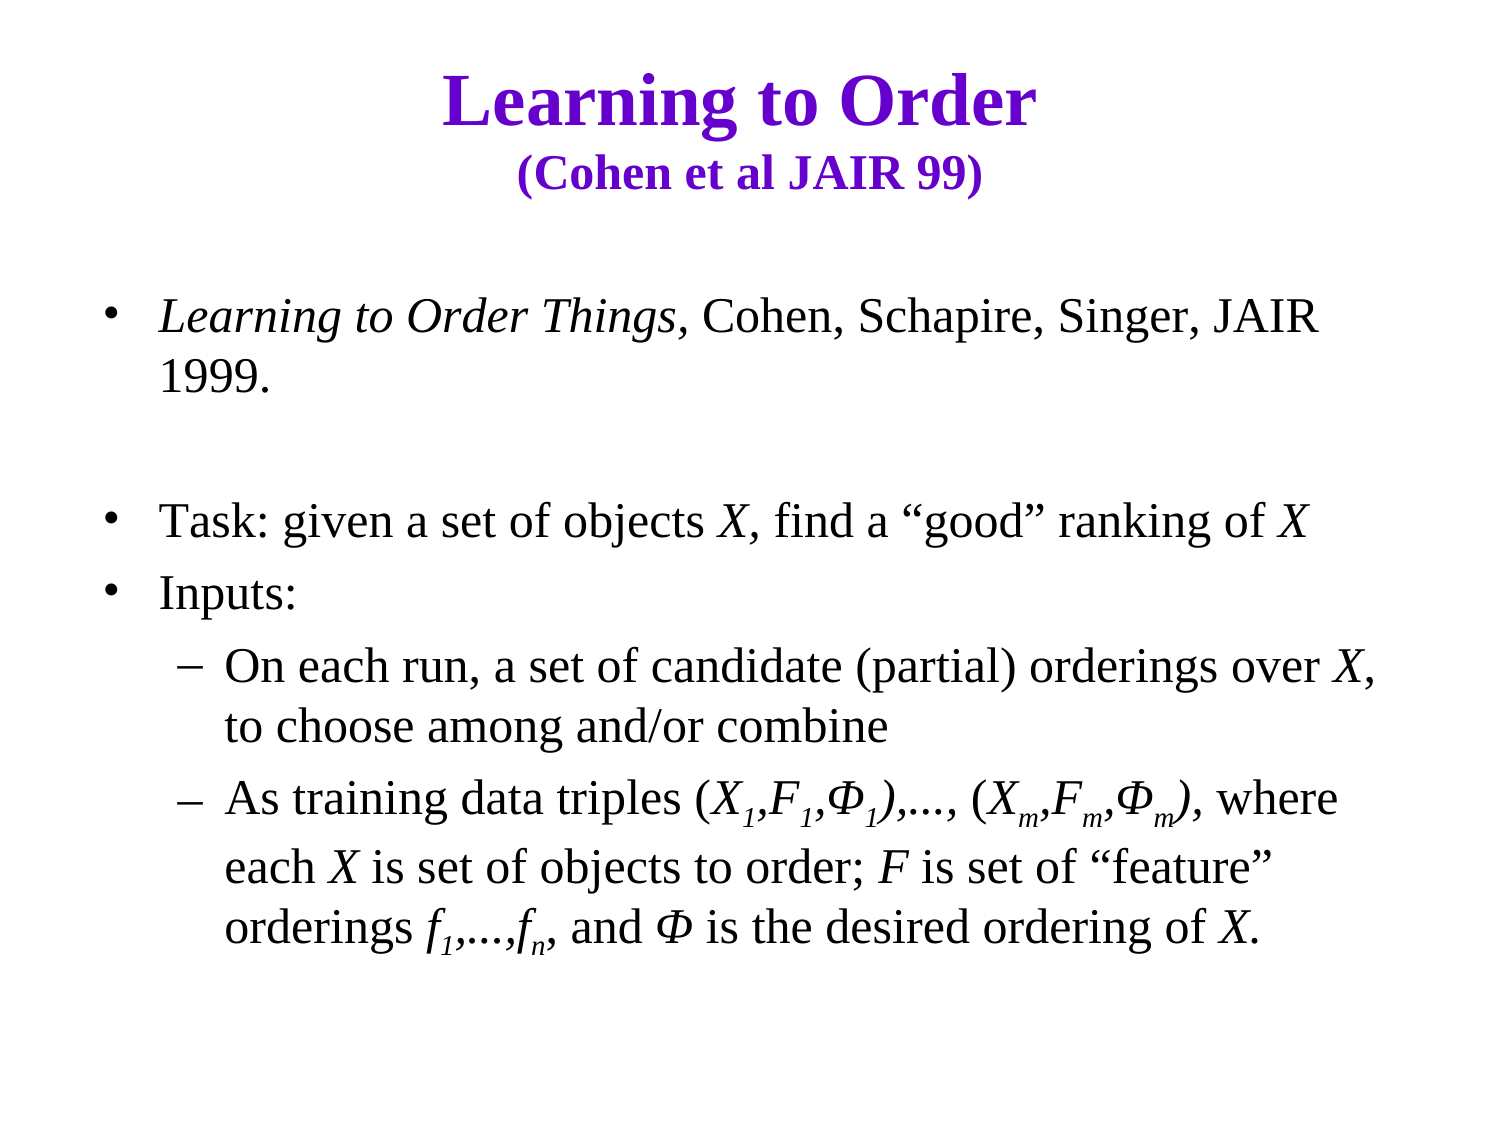

# Learning to Order (Cohen et al JAIR 99)
Learning to Order Things, Cohen, Schapire, Singer, JAIR 1999.
Task: given a set of objects X, find a “good” ranking of X
Inputs:
On each run, a set of candidate (partial) orderings over X, to choose among and/or combine
As training data triples (X1,F1,Φ1),..., (Xm,Fm,Φm), where each X is set of objects to order; F is set of “feature” orderings f1,...,fn, and Φ is the desired ordering of X.